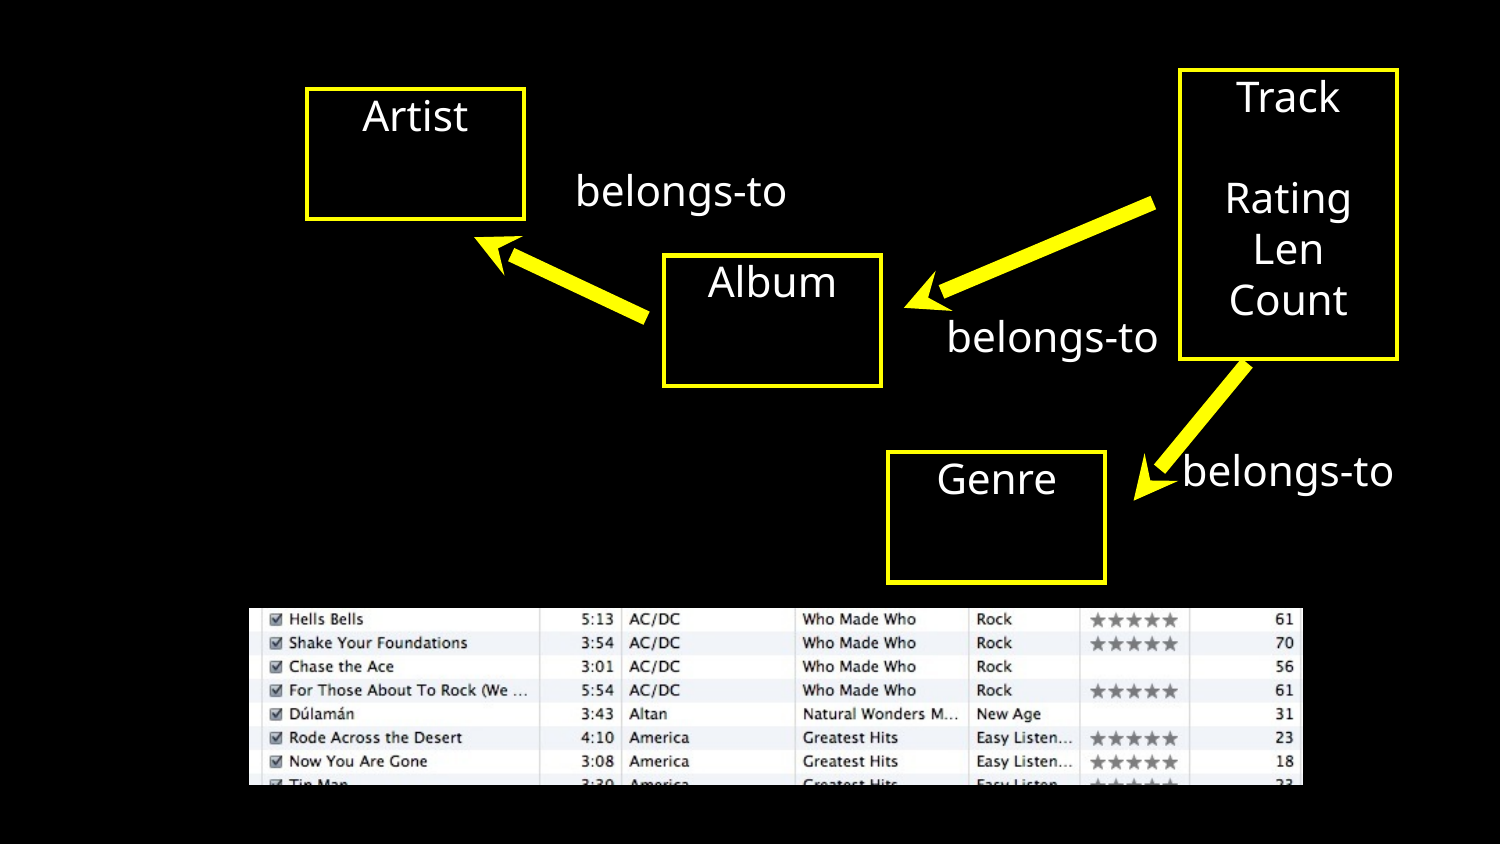

Track
Rating
Len
Count
Artist
belongs-to
Album
belongs-to
belongs-to
Genre